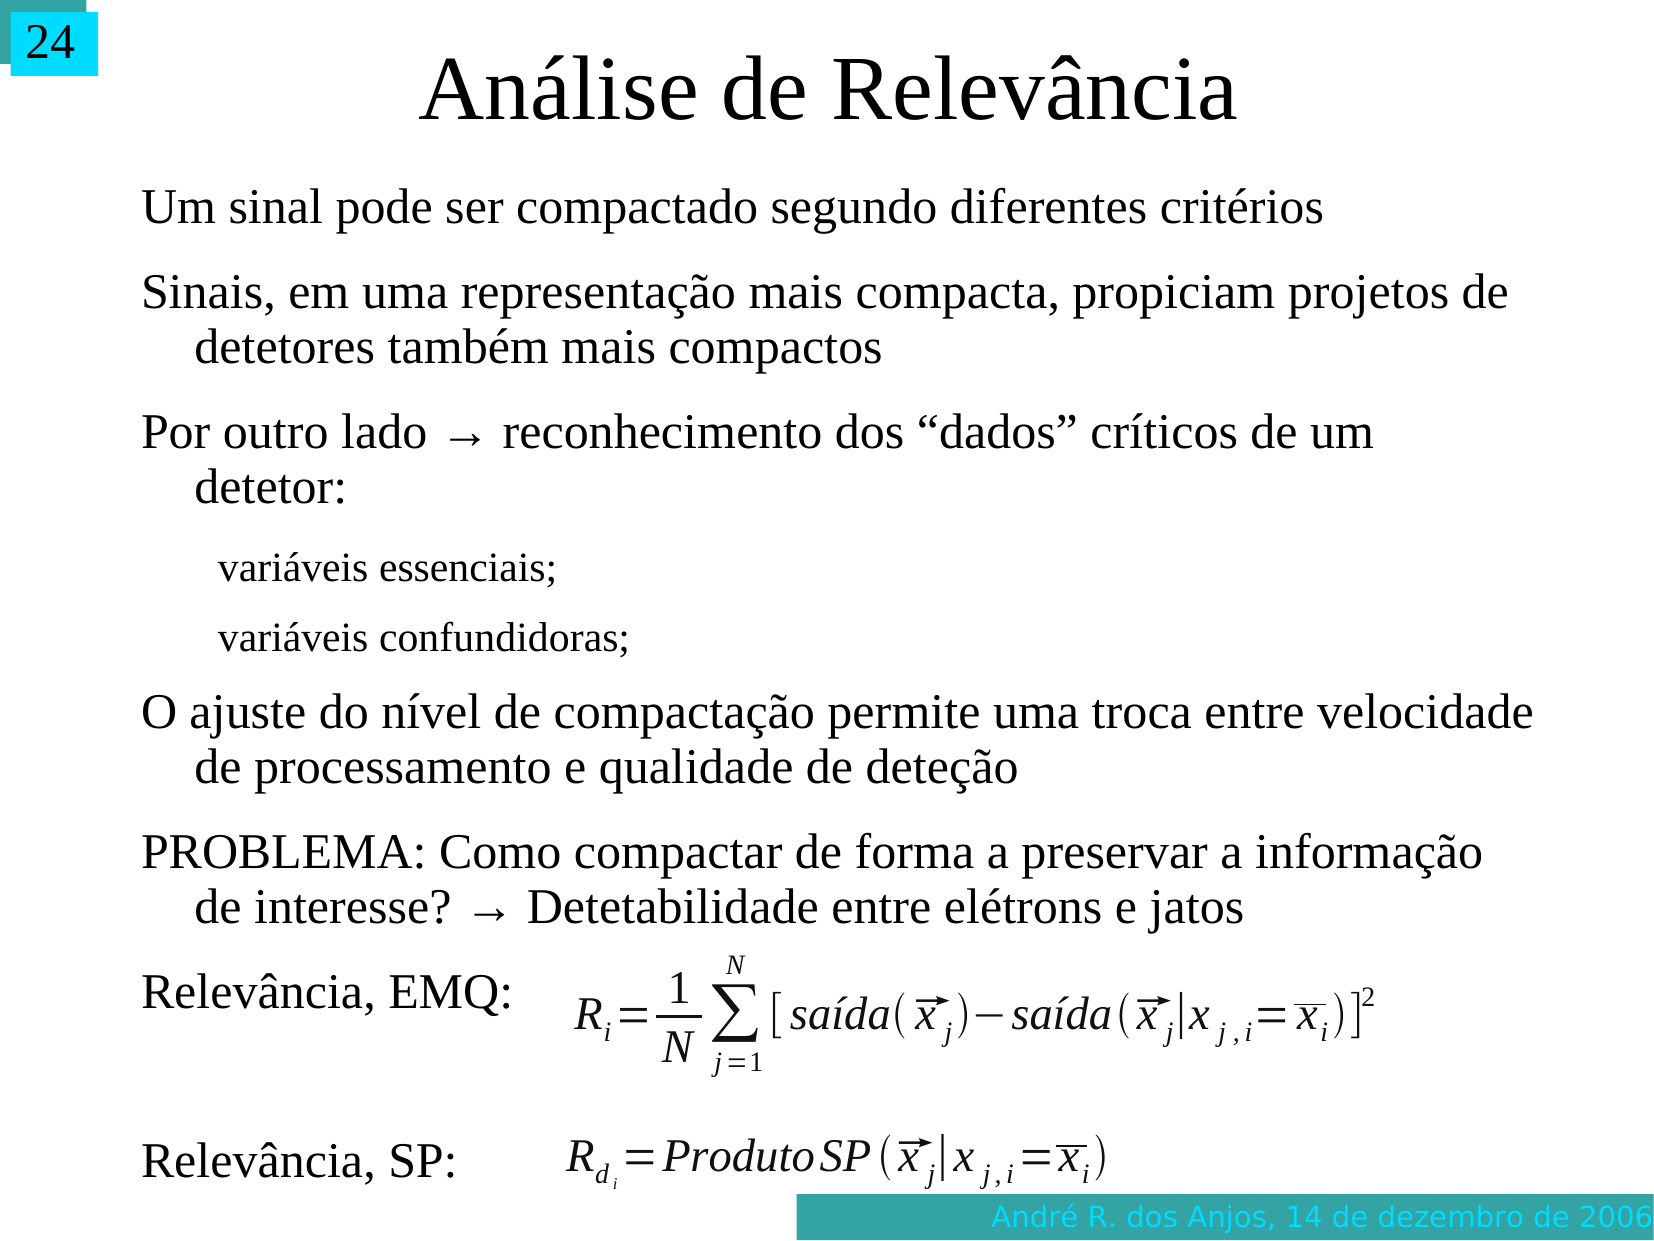

# Análise de Relevância
Um sinal pode ser compactado segundo diferentes critérios
Sinais, em uma representação mais compacta, propiciam projetos de detetores também mais compactos
Por outro lado → reconhecimento dos “dados” críticos de um detetor:
variáveis essenciais;
variáveis confundidoras;
O ajuste do nível de compactação permite uma troca entre velocidade de processamento e qualidade de deteção
PROBLEMA: Como compactar de forma a preservar a informação de interesse? → Detetabilidade entre elétrons e jatos
Relevância, EMQ:
Relevância, SP: